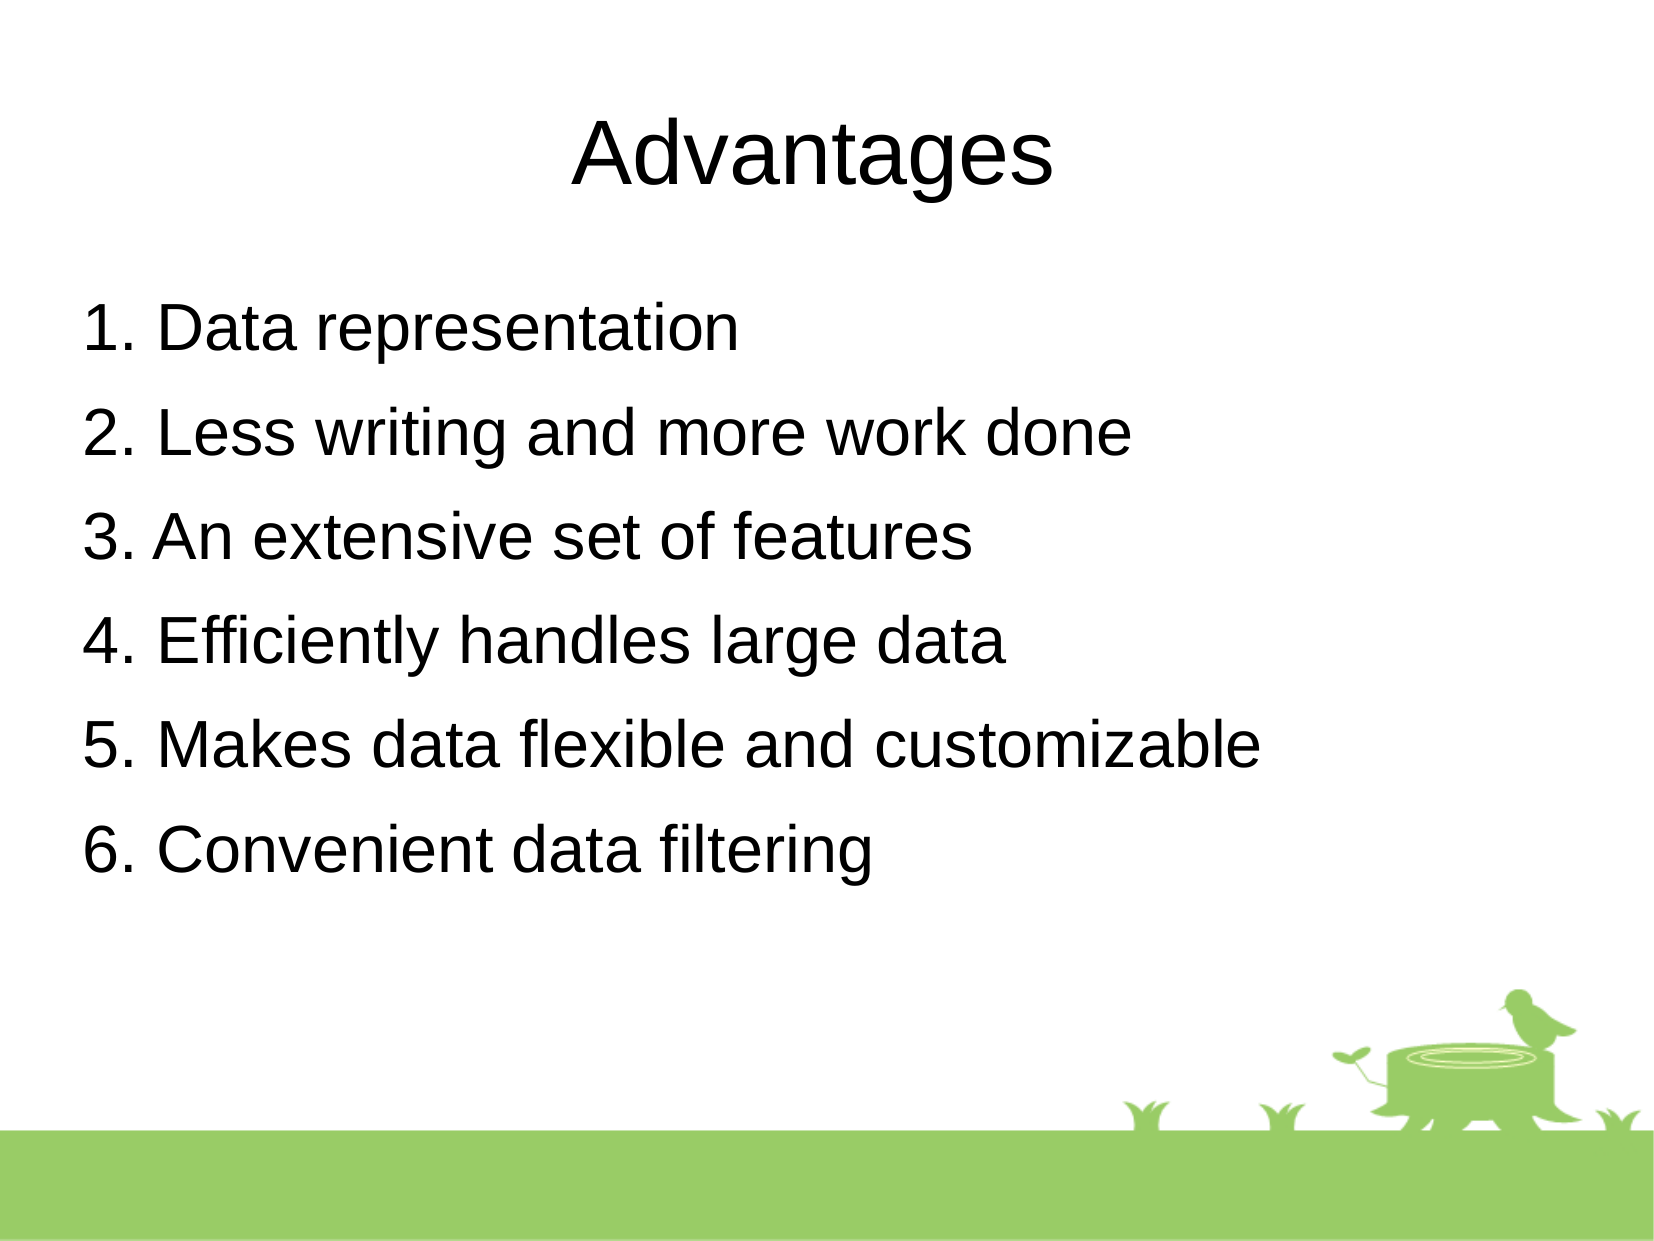

# Advantages
1. Data representation
2. Less writing and more work done
3. An extensive set of features
4. Efficiently handles large data
5. Makes data flexible and customizable
6. Convenient data filtering